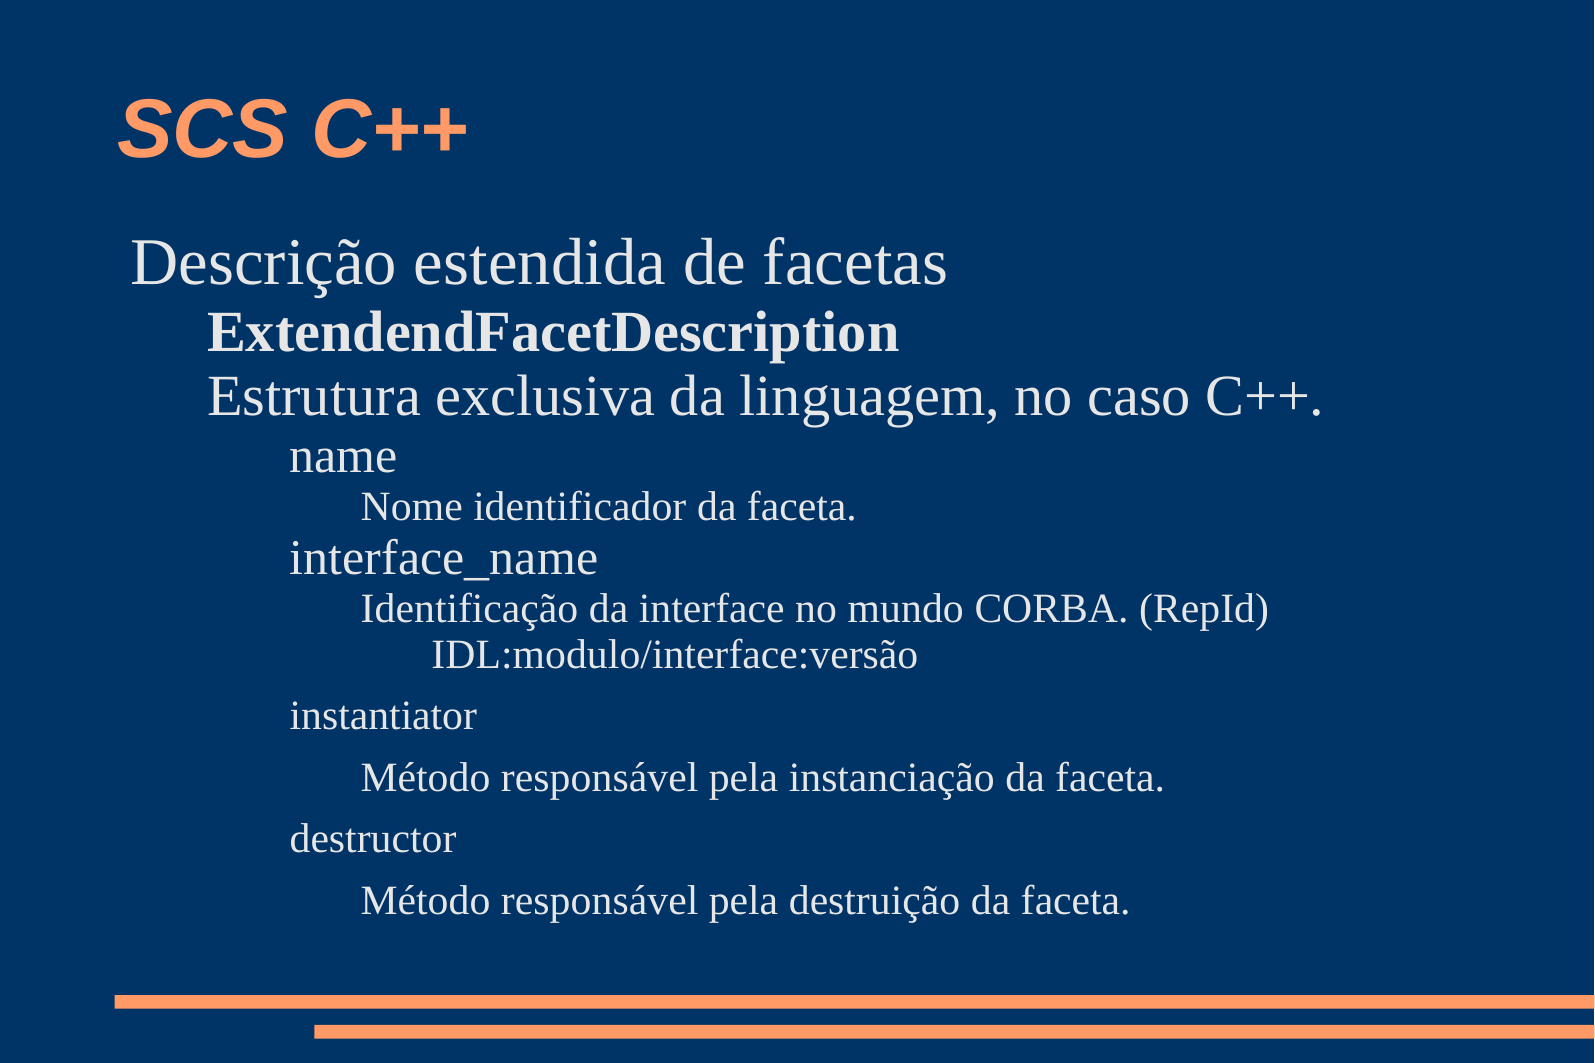

# SCS C++
Descrição estendida de facetas
ExtendendFacetDescription
Estrutura exclusiva da linguagem, no caso C++.
name
Nome identificador da faceta.
interface_name
Identificação da interface no mundo CORBA. (RepId)
IDL:modulo/interface:versão
instantiator
Método responsável pela instanciação da faceta.
destructor
Método responsável pela destruição da faceta.